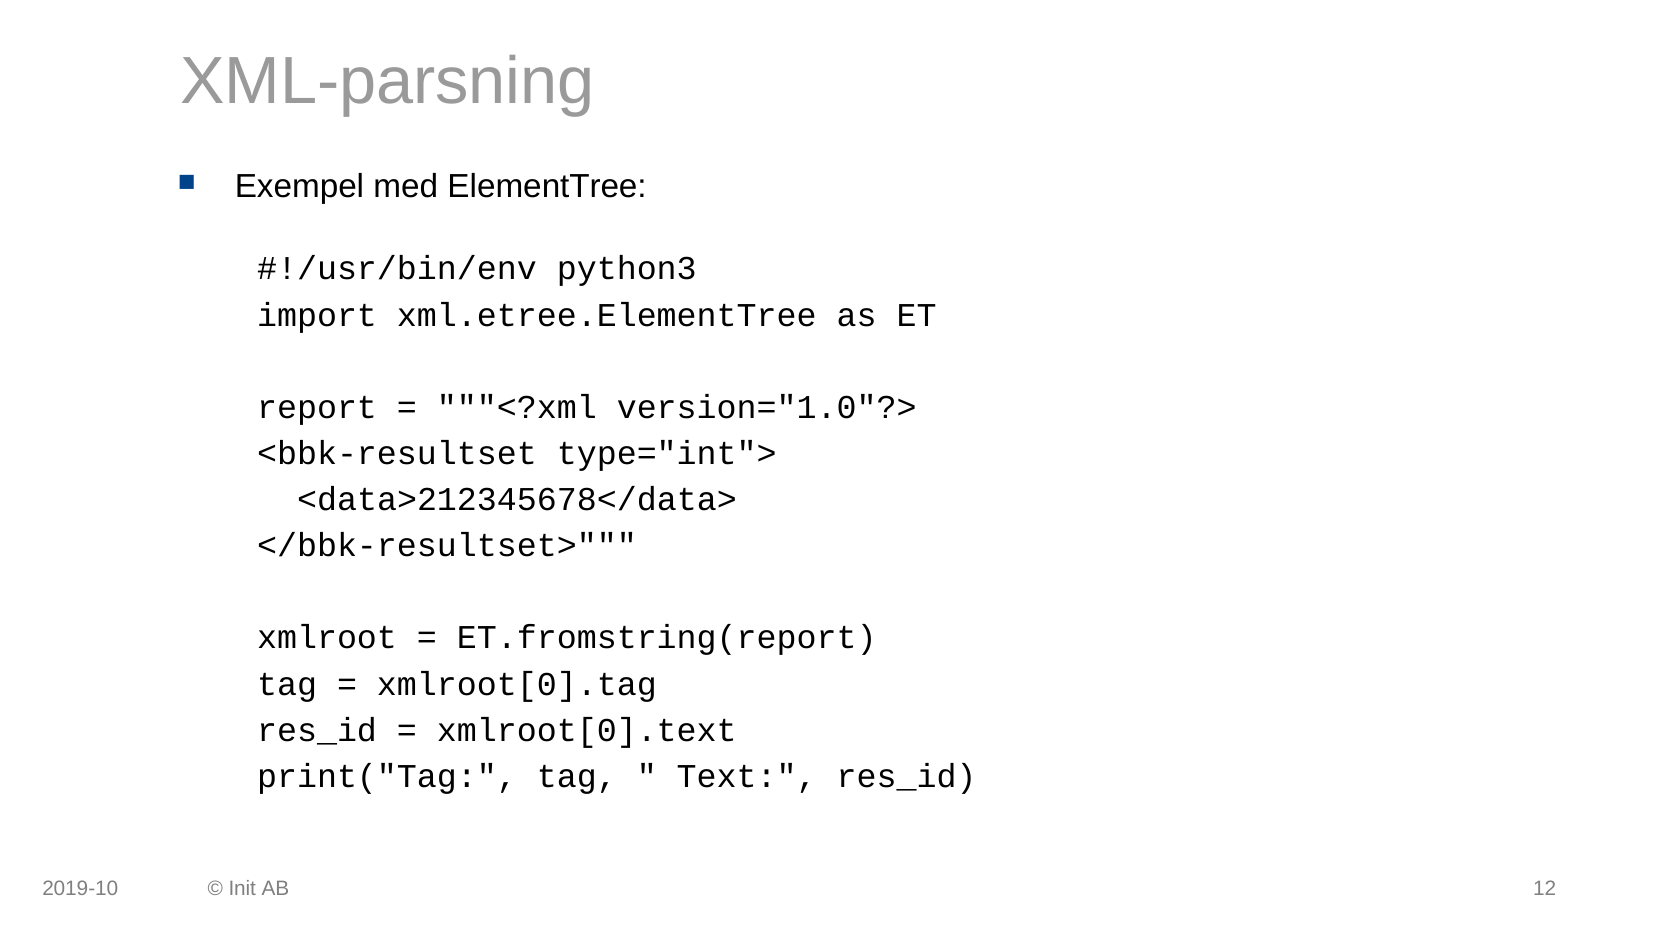

XML-parsning
Exempel med ElementTree:
#!/usr/bin/env python3
import xml.etree.ElementTree as ET
report = """<?xml version="1.0"?>
<bbk-resultset type="int">
 <data>212345678</data>
</bbk-resultset>"""
xmlroot = ET.fromstring(report)
tag = xmlroot[0].tag
res_id = xmlroot[0].text
print("Tag:", tag, " Text:", res_id)
2019-10
© Init AB